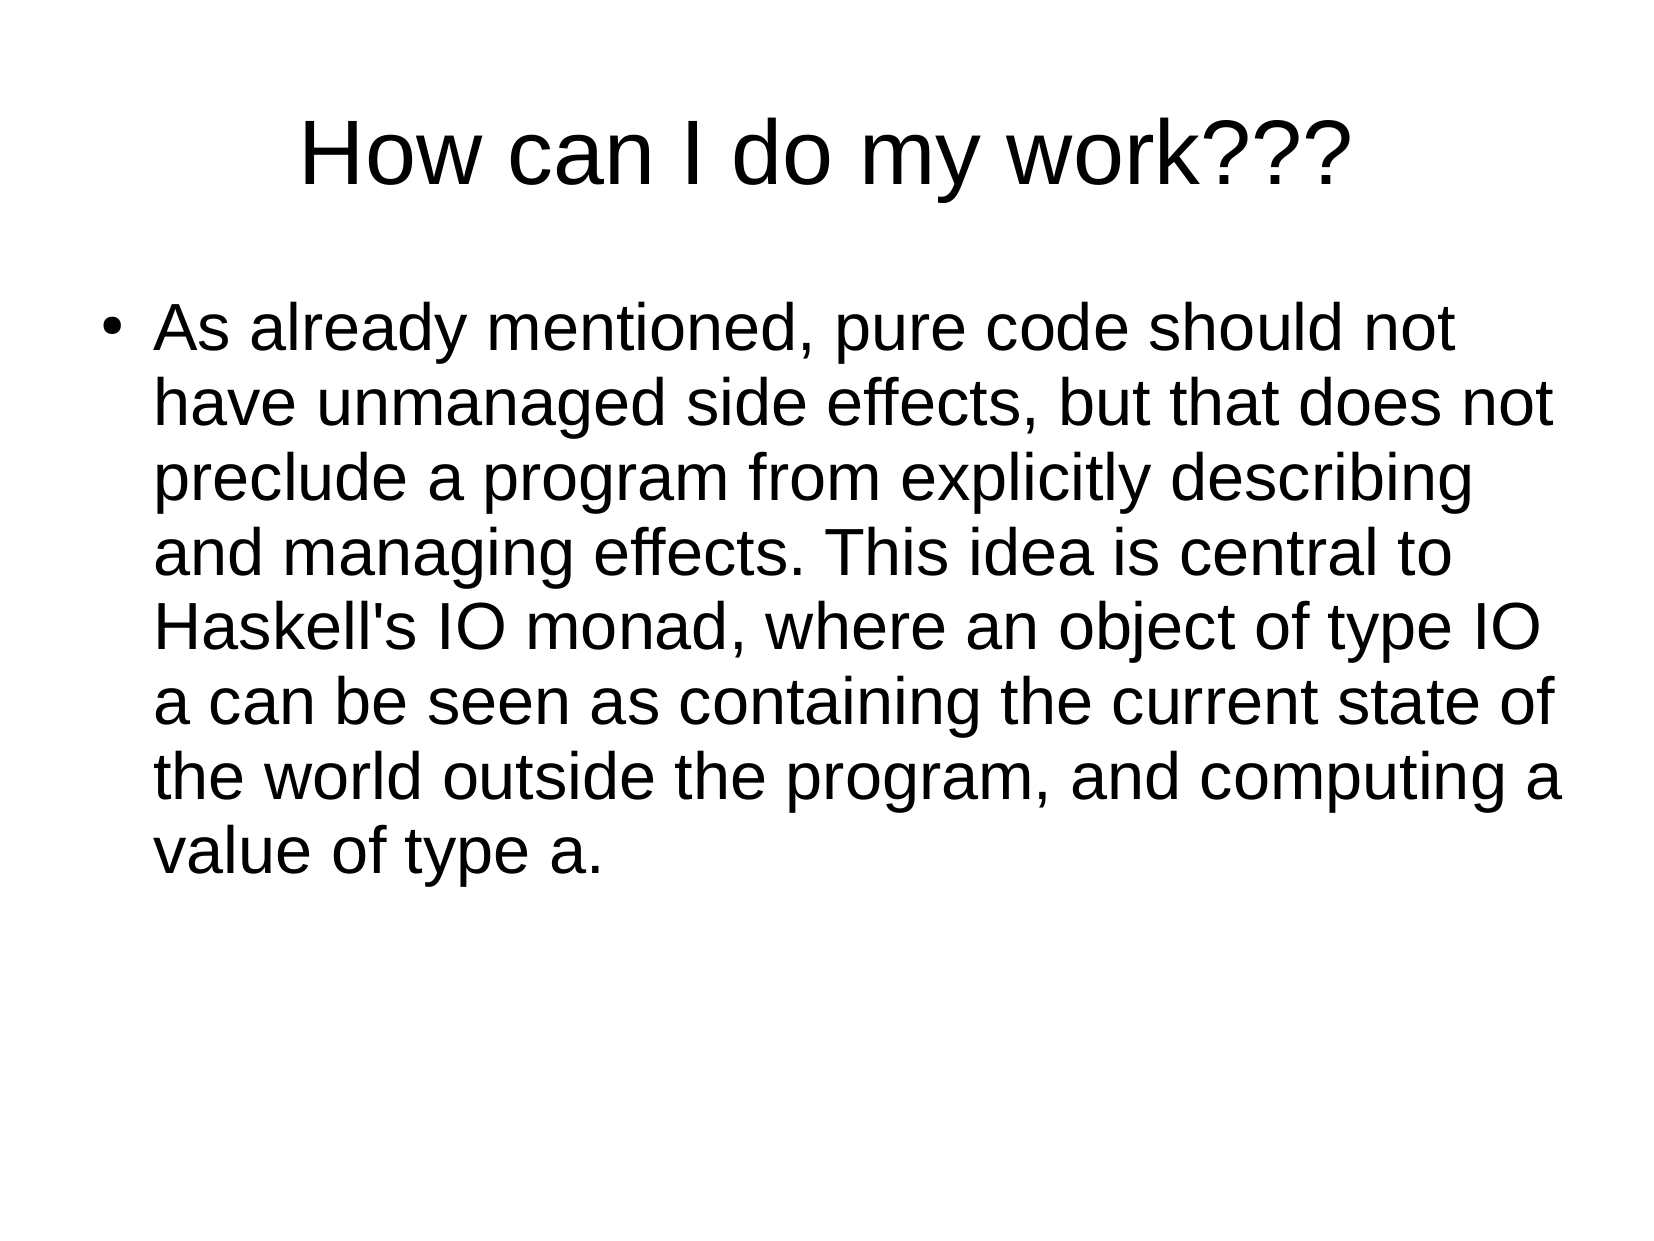

# How can I do my work???
As already mentioned, pure code should not have unmanaged side effects, but that does not preclude a program from explicitly describing and managing effects. This idea is central to Haskell's IO monad, where an object of type IO a can be seen as containing the current state of the world outside the program, and computing a value of type a.